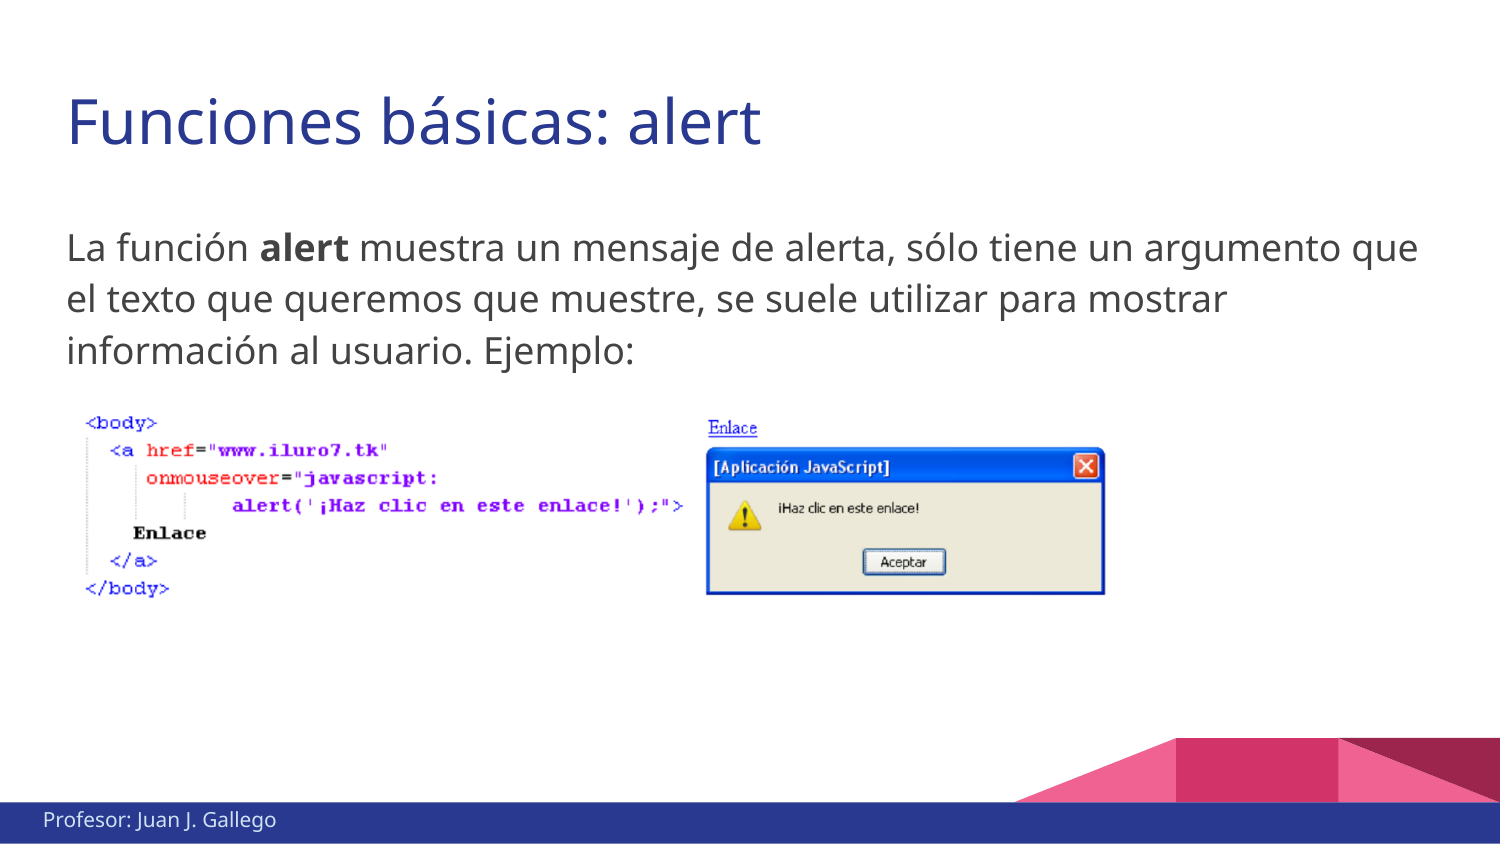

# Funciones básicas: alert
La función alert muestra un mensaje de alerta, sólo tiene un argumento que el texto que queremos que muestre, se suele utilizar para mostrar información al usuario. Ejemplo: